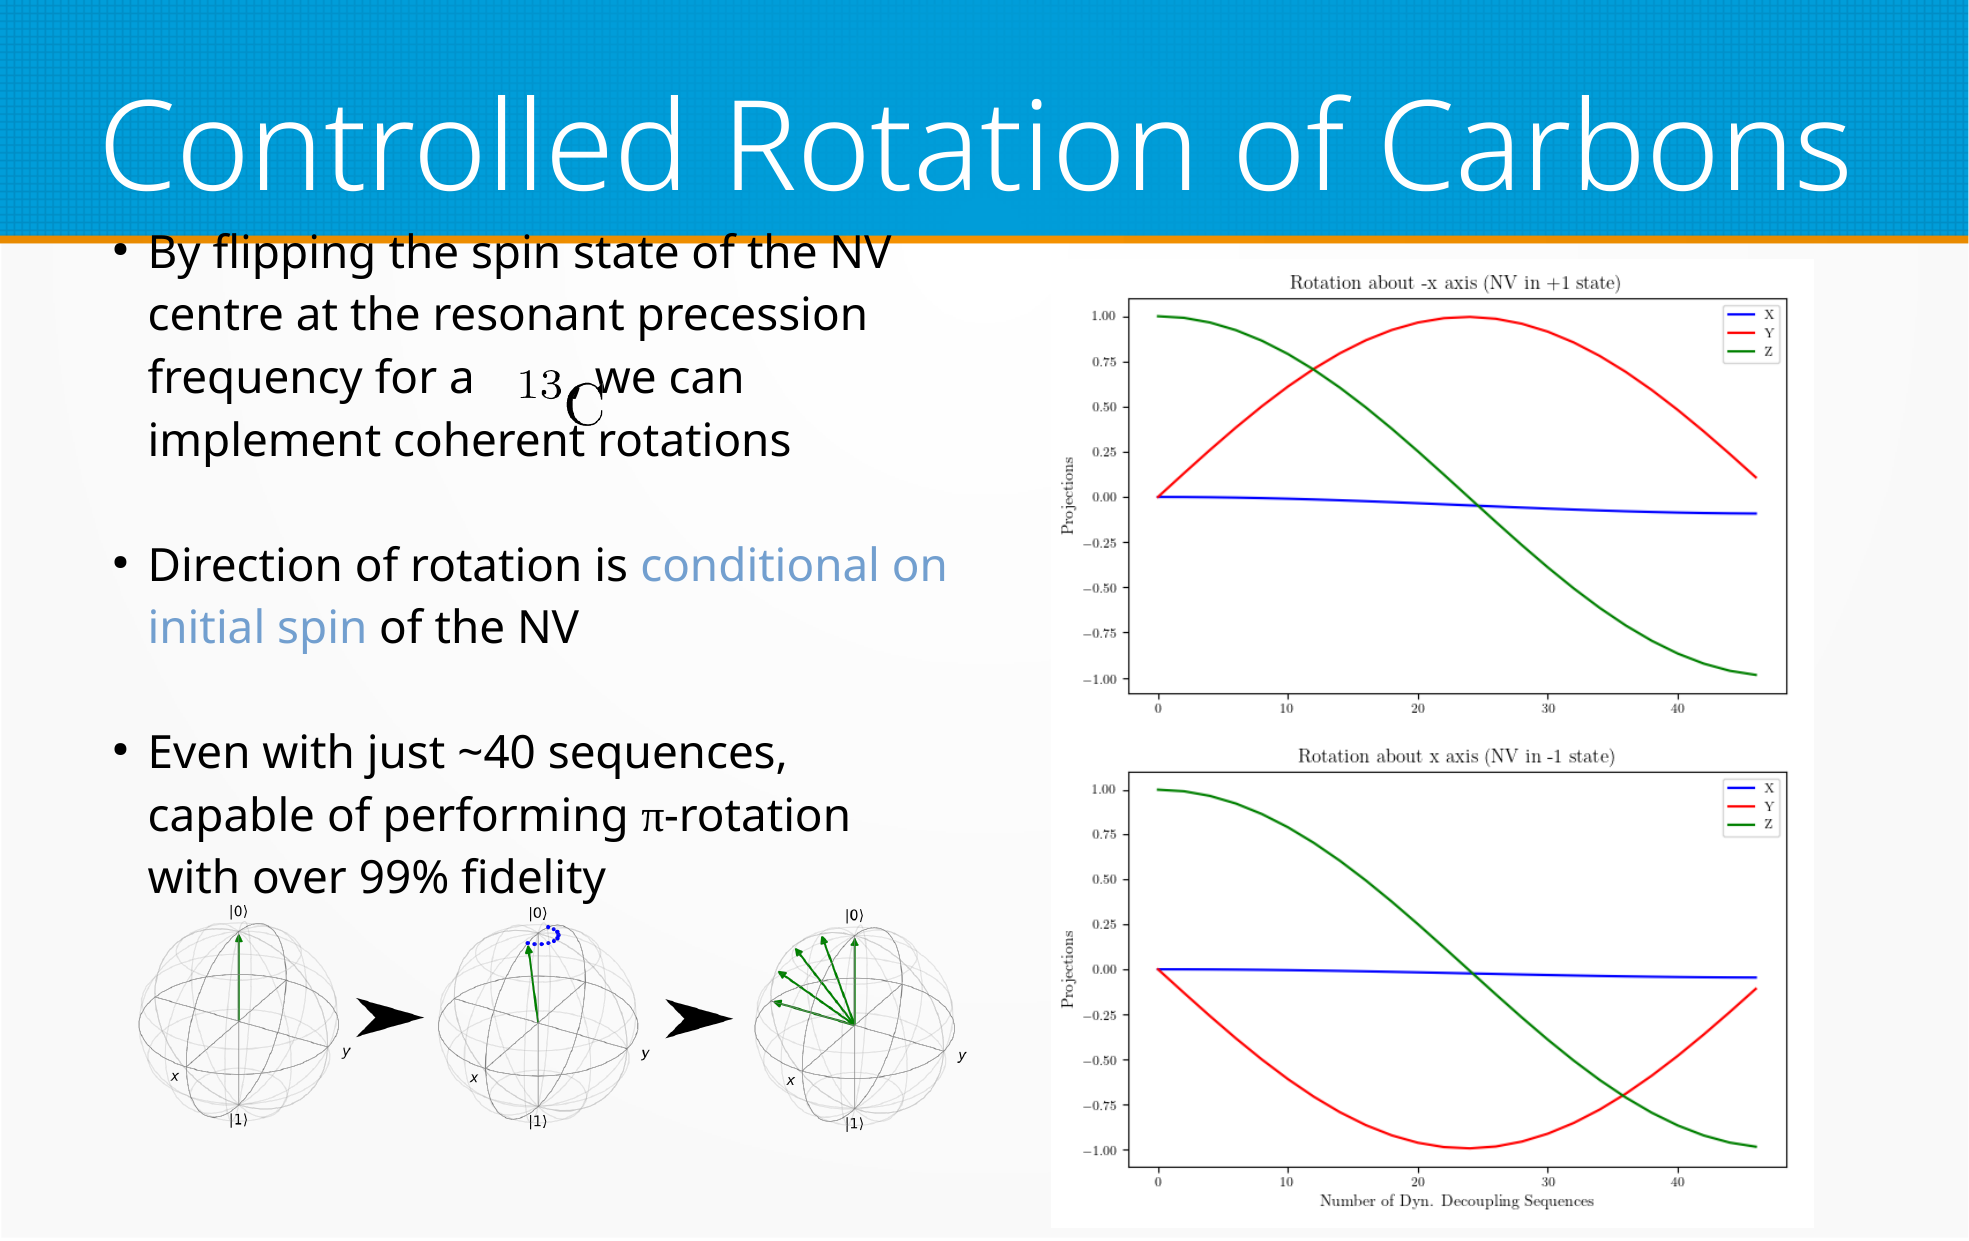

# Controlled Rotation of Carbons
By flipping the spin state of the NV centre at the resonant precession frequency for a , we can implement coherent rotations
Direction of rotation is conditional on initial spin of the NV
Even with just ~40 sequences, capable of performing π-rotation with over 99% fidelity